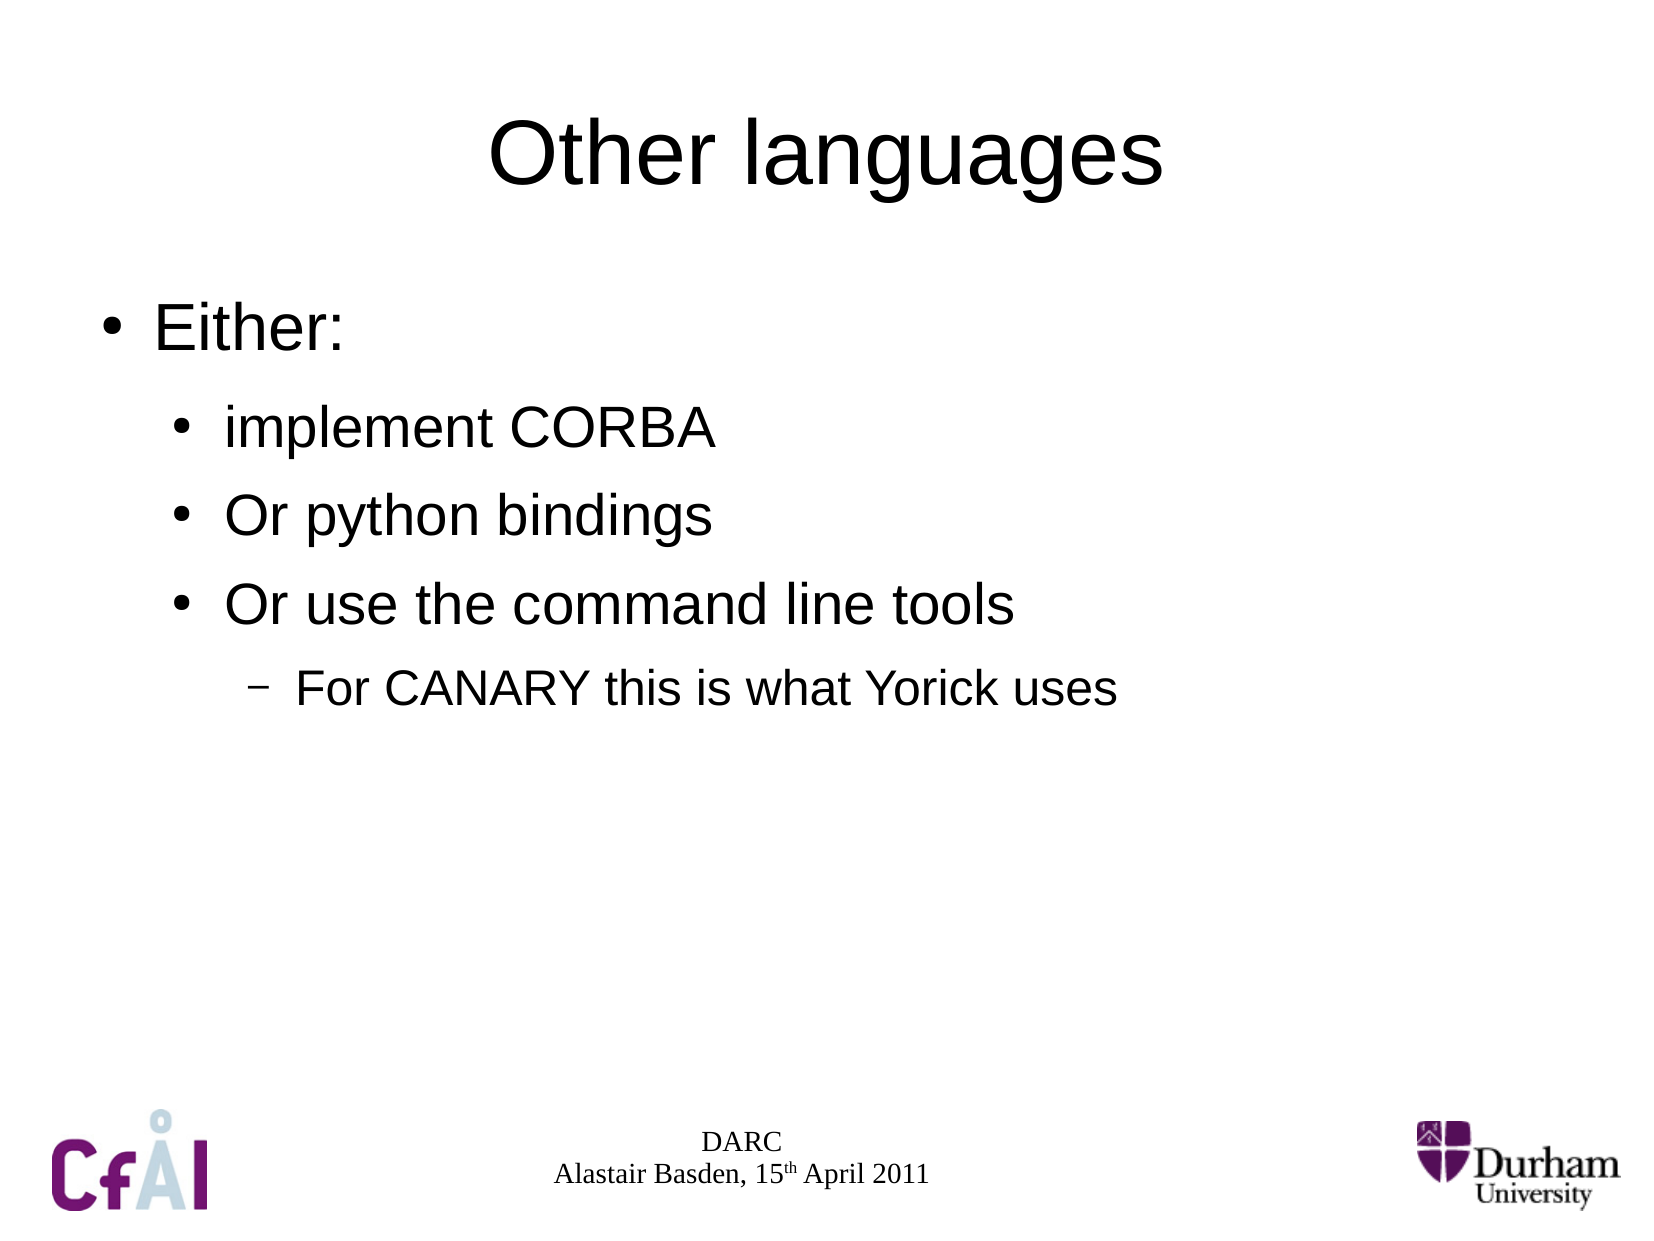

# Other languages
Either:
implement CORBA
Or python bindings
Or use the command line tools
For CANARY this is what Yorick uses